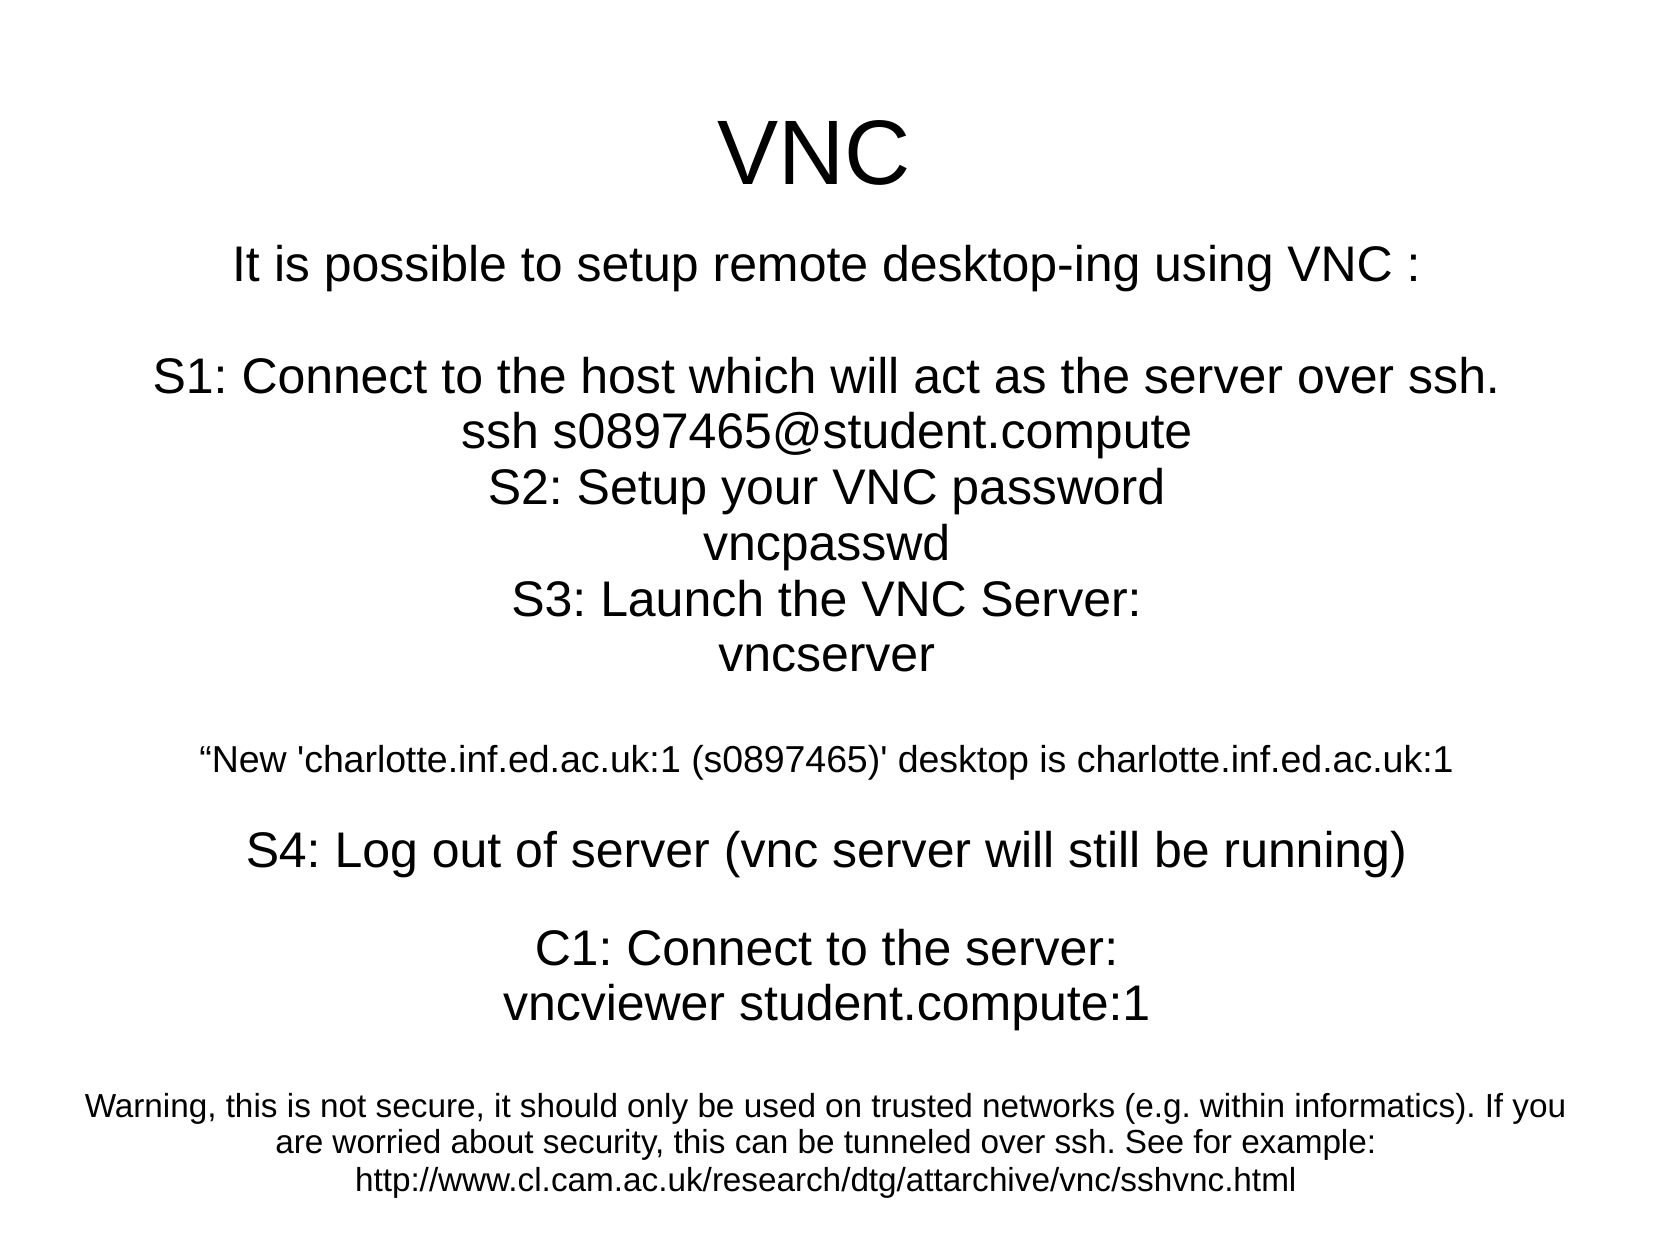

# VNC
It is possible to setup remote desktop-ing using VNC :
S1: Connect to the host which will act as the server over ssh.
ssh s0897465@student.compute
S2: Setup your VNC password
vncpasswd
S3: Launch the VNC Server:
vncserver
“New 'charlotte.inf.ed.ac.uk:1 (s0897465)' desktop is charlotte.inf.ed.ac.uk:1
S4: Log out of server (vnc server will still be running)
C1: Connect to the server:
vncviewer student.compute:1
Warning, this is not secure, it should only be used on trusted networks (e.g. within informatics). If you are worried about security, this can be tunneled over ssh. See for example:
http://www.cl.cam.ac.uk/research/dtg/attarchive/vnc/sshvnc.html